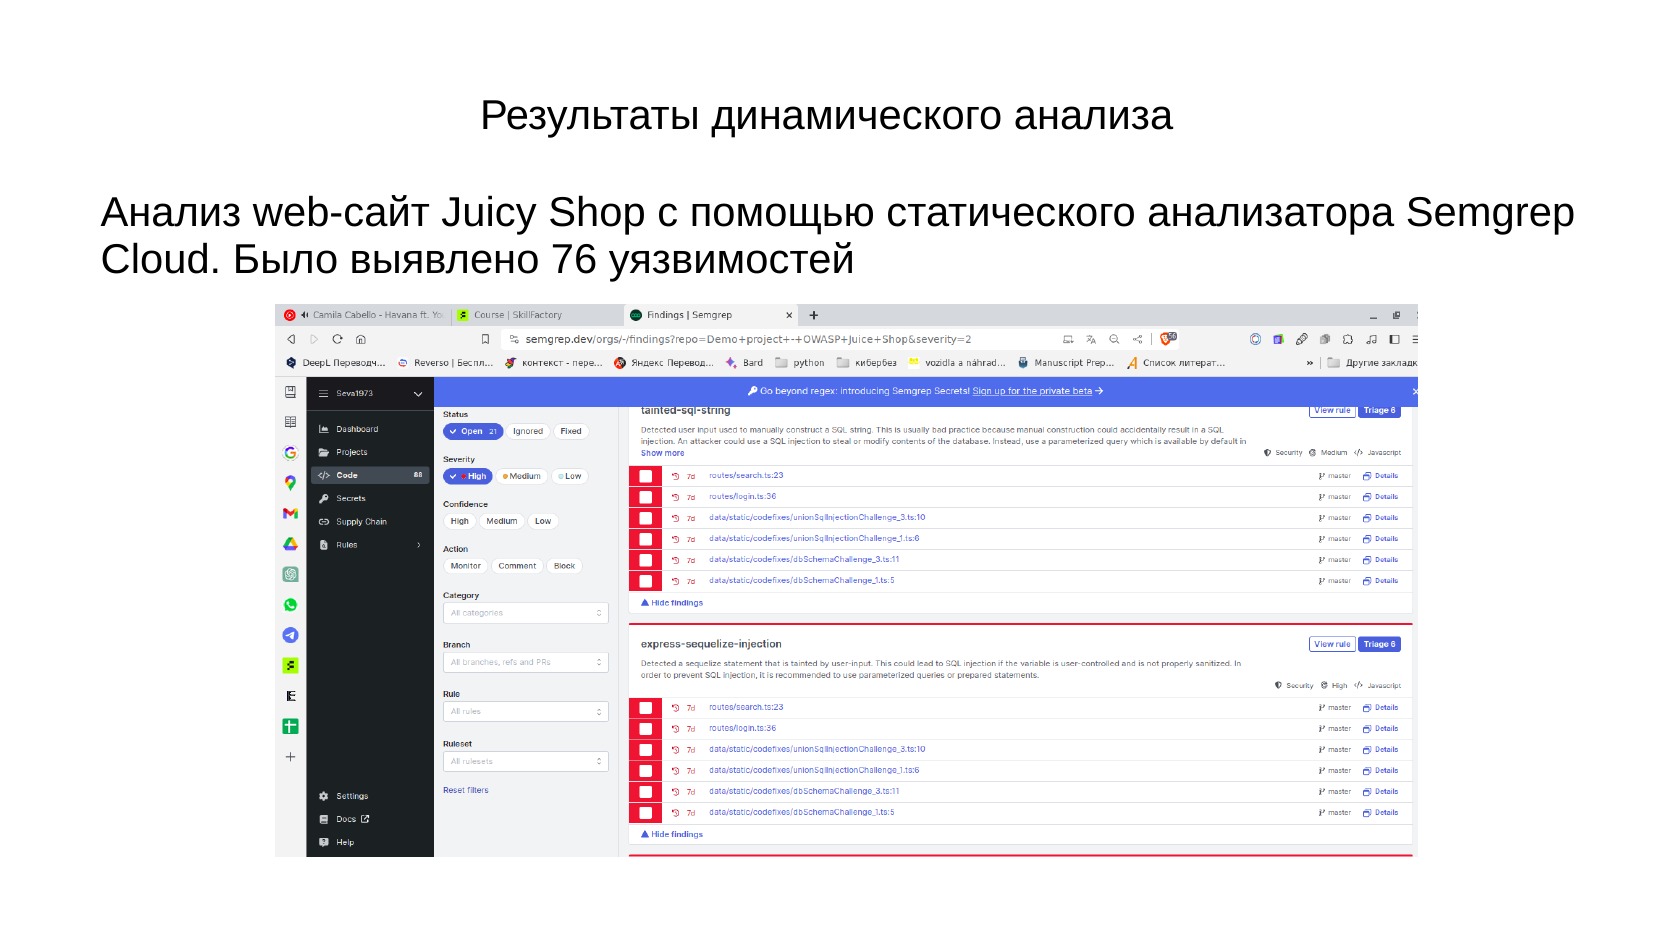

# Результаты динамического анализа
Анализ web-сайт Juicy Shop с помощью статического анализатора Semgrep Cloud. Было выявлено 76 уязвимостей